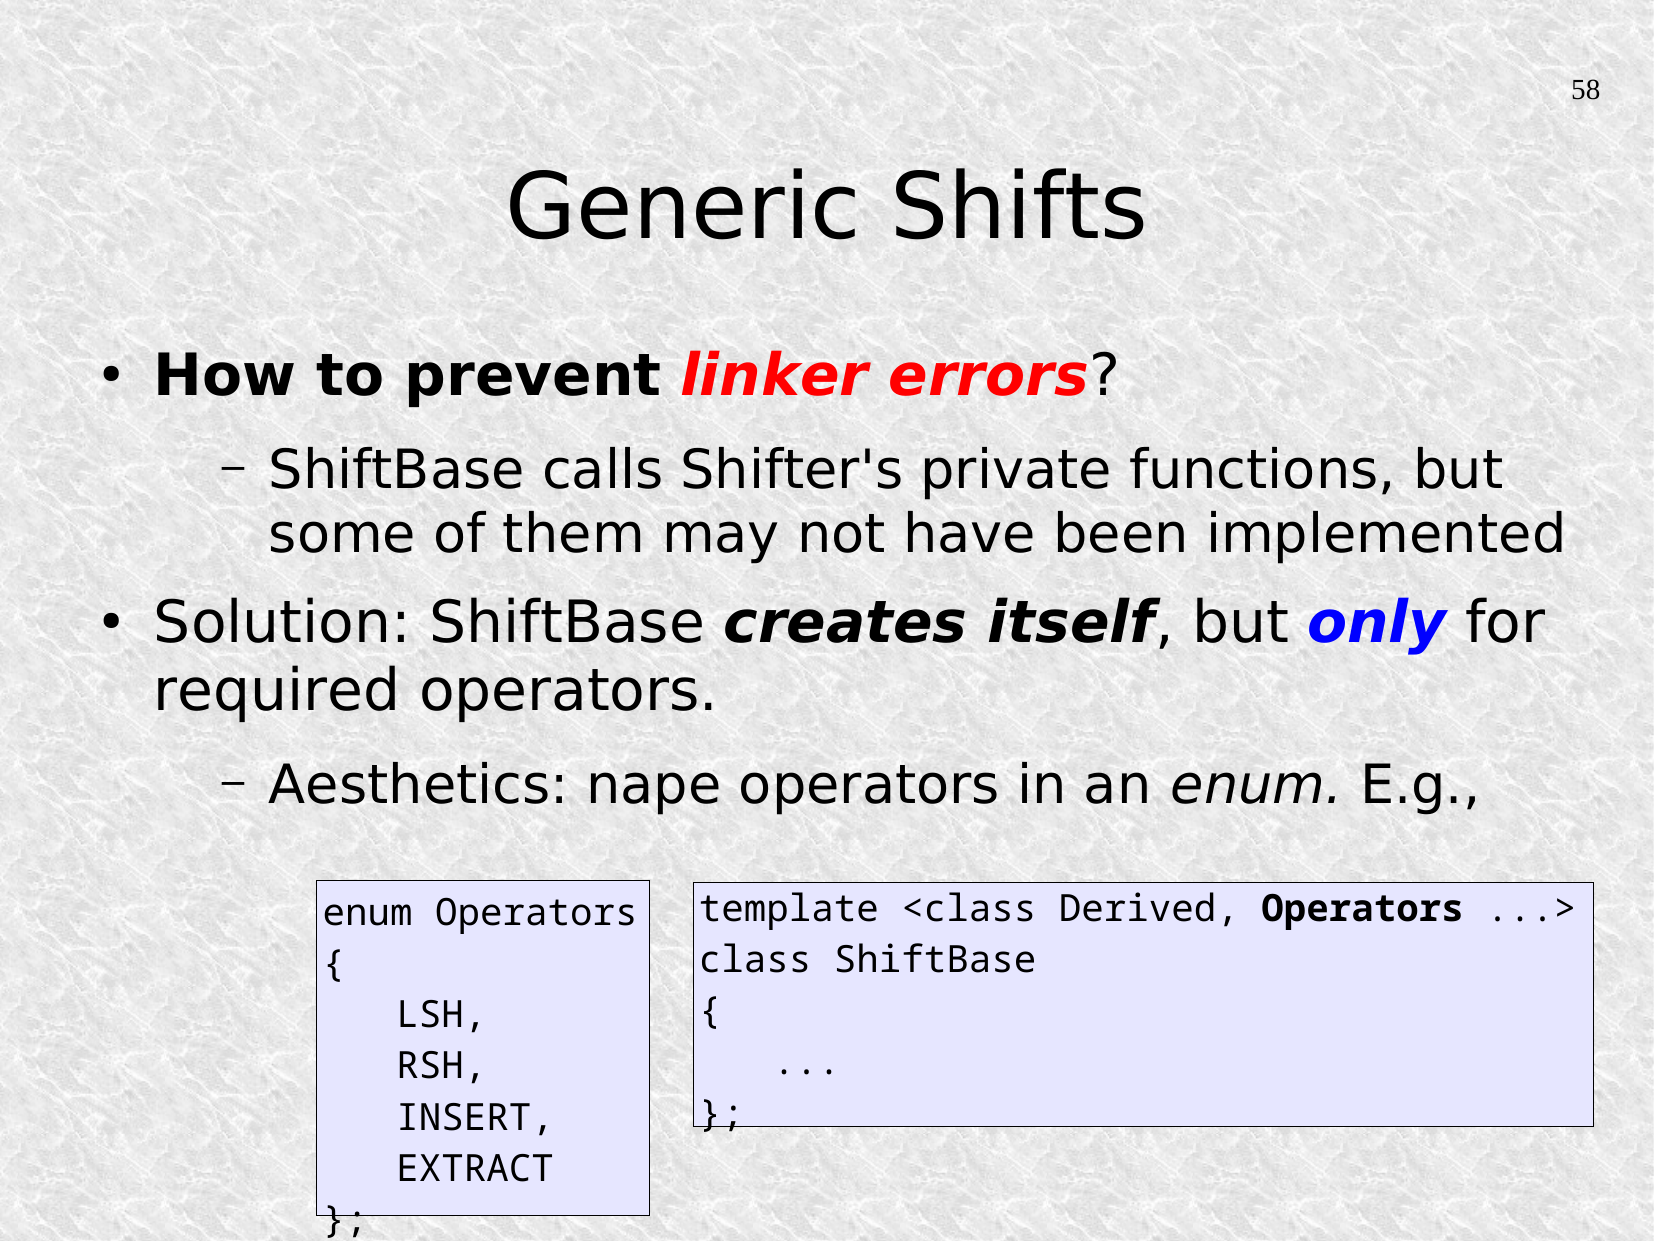

58
# Generic Shifts
How to prevent linker errors?
ShiftBase calls Shifter's private functions, but some of them may not have been implemented
Solution: ShiftBase creates itself, but only for required operators.
Aesthetics: nape operators in an enum. E.g.,
template <class Derived, Operators ...>
class ShiftBase
{
	...
};
enum Operators
{
	LSH,
	RSH,
	INSERT,
	EXTRACT
};